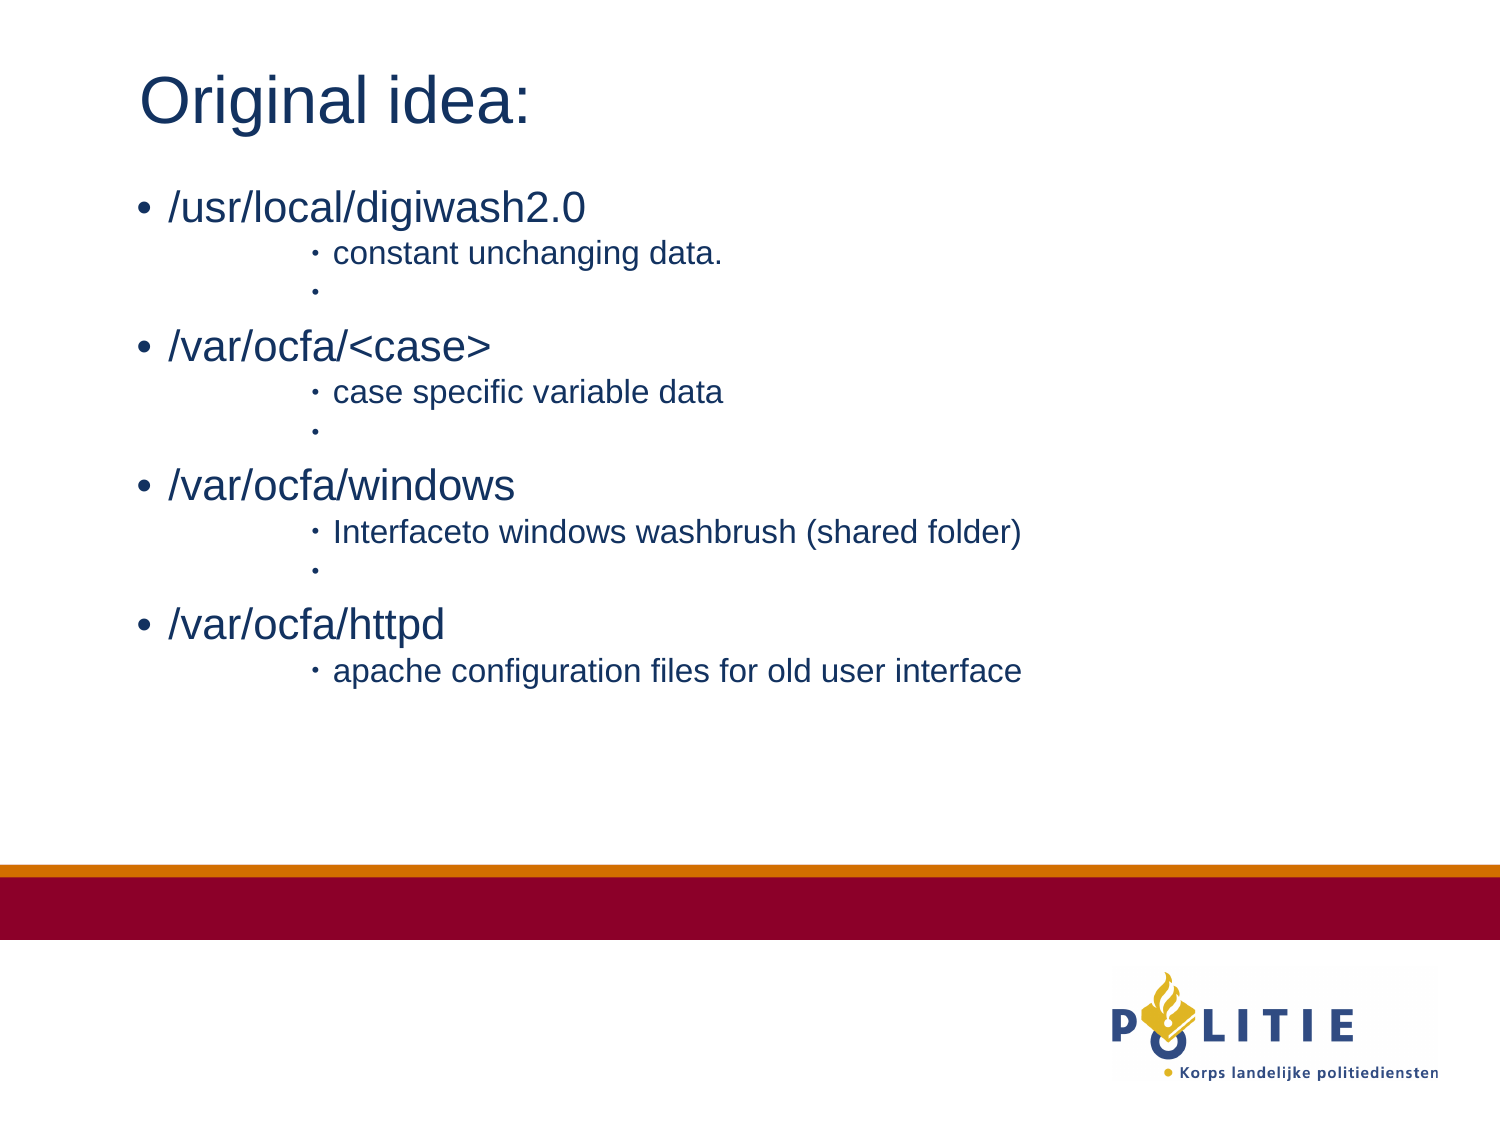

# Original idea:
/usr/local/digiwash2.0
constant unchanging data.
/var/ocfa/<case>
case specific variable data
/var/ocfa/windows
Interfaceto windows washbrush (shared folder)
/var/ocfa/httpd
apache configuration files for old user interface